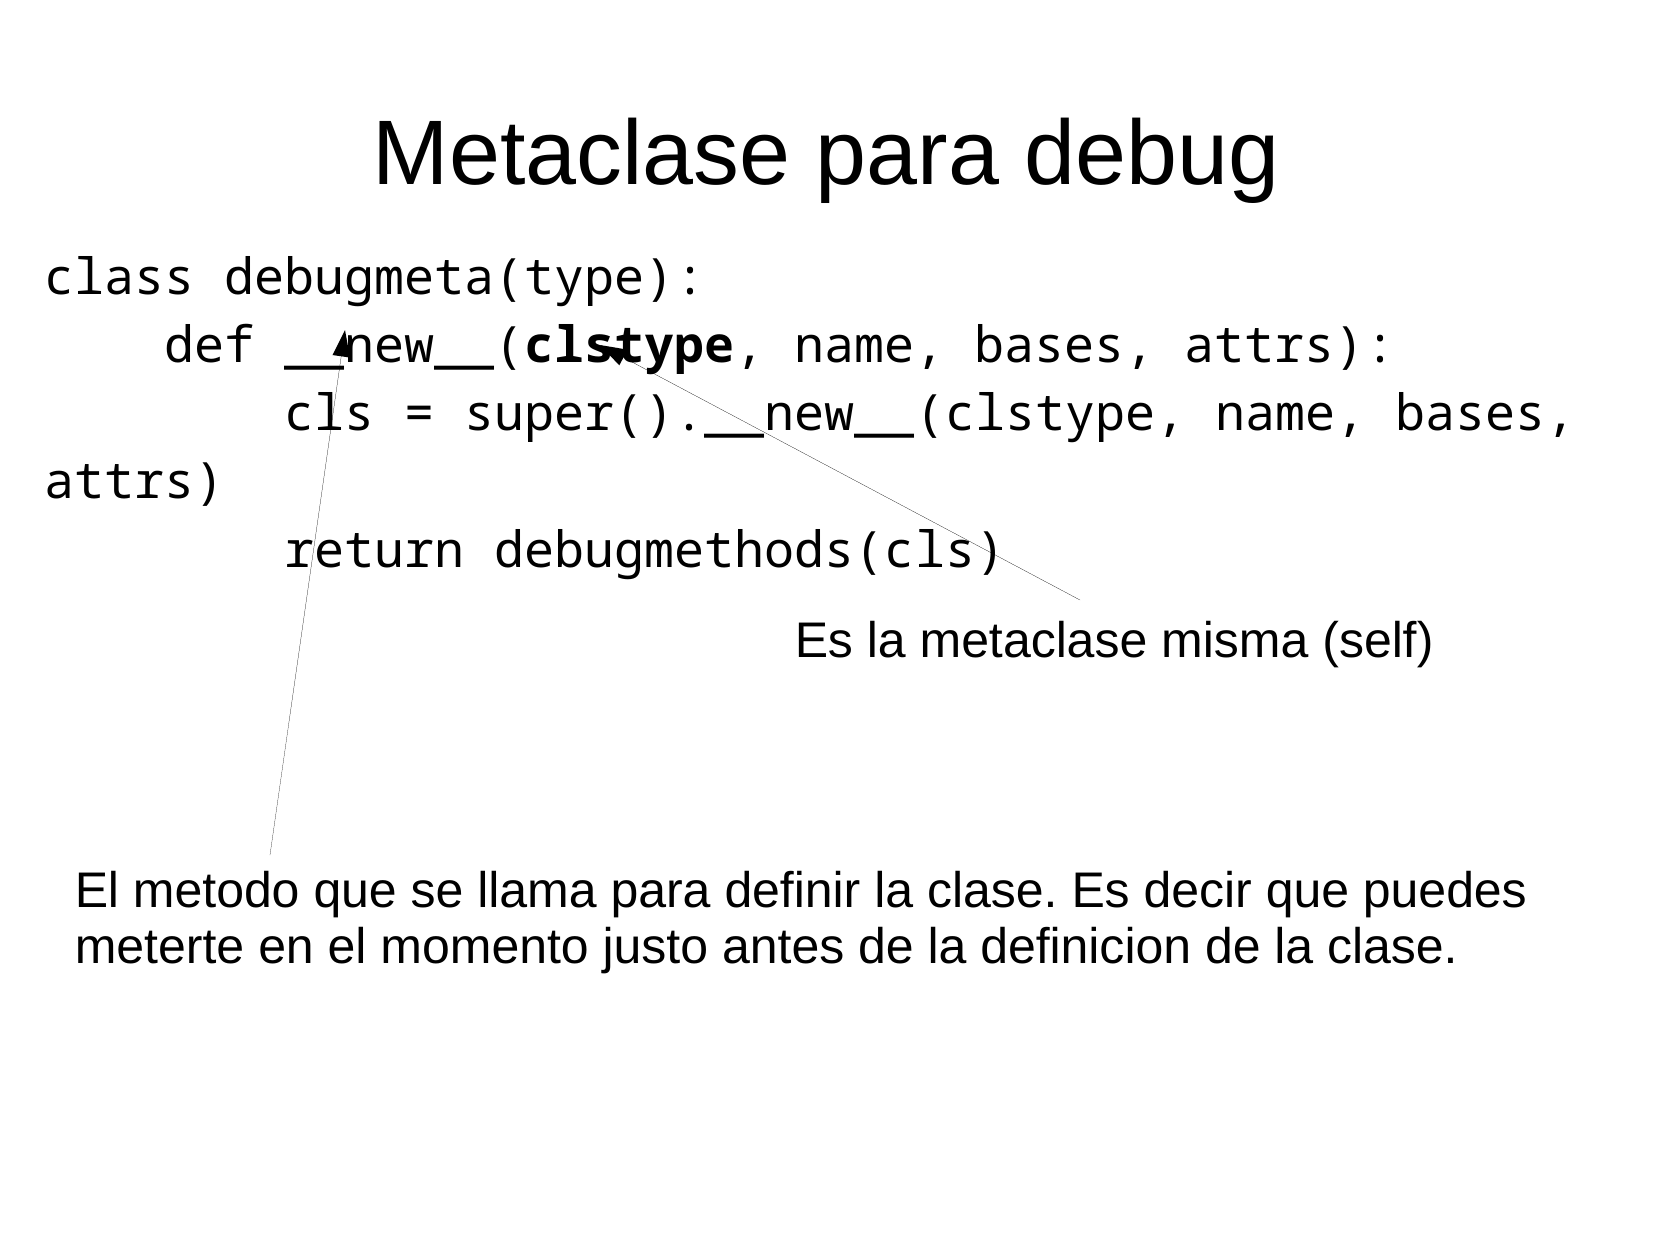

# Metaclase para debug
class debugmeta(type):
 def __new__(clstype, name, bases, attrs):
 cls = super().__new__(clstype, name, bases, attrs)
 return debugmethods(cls)
Es la metaclase misma (self)
El metodo que se llama para definir la clase. Es decir que puedes
meterte en el momento justo antes de la definicion de la clase.